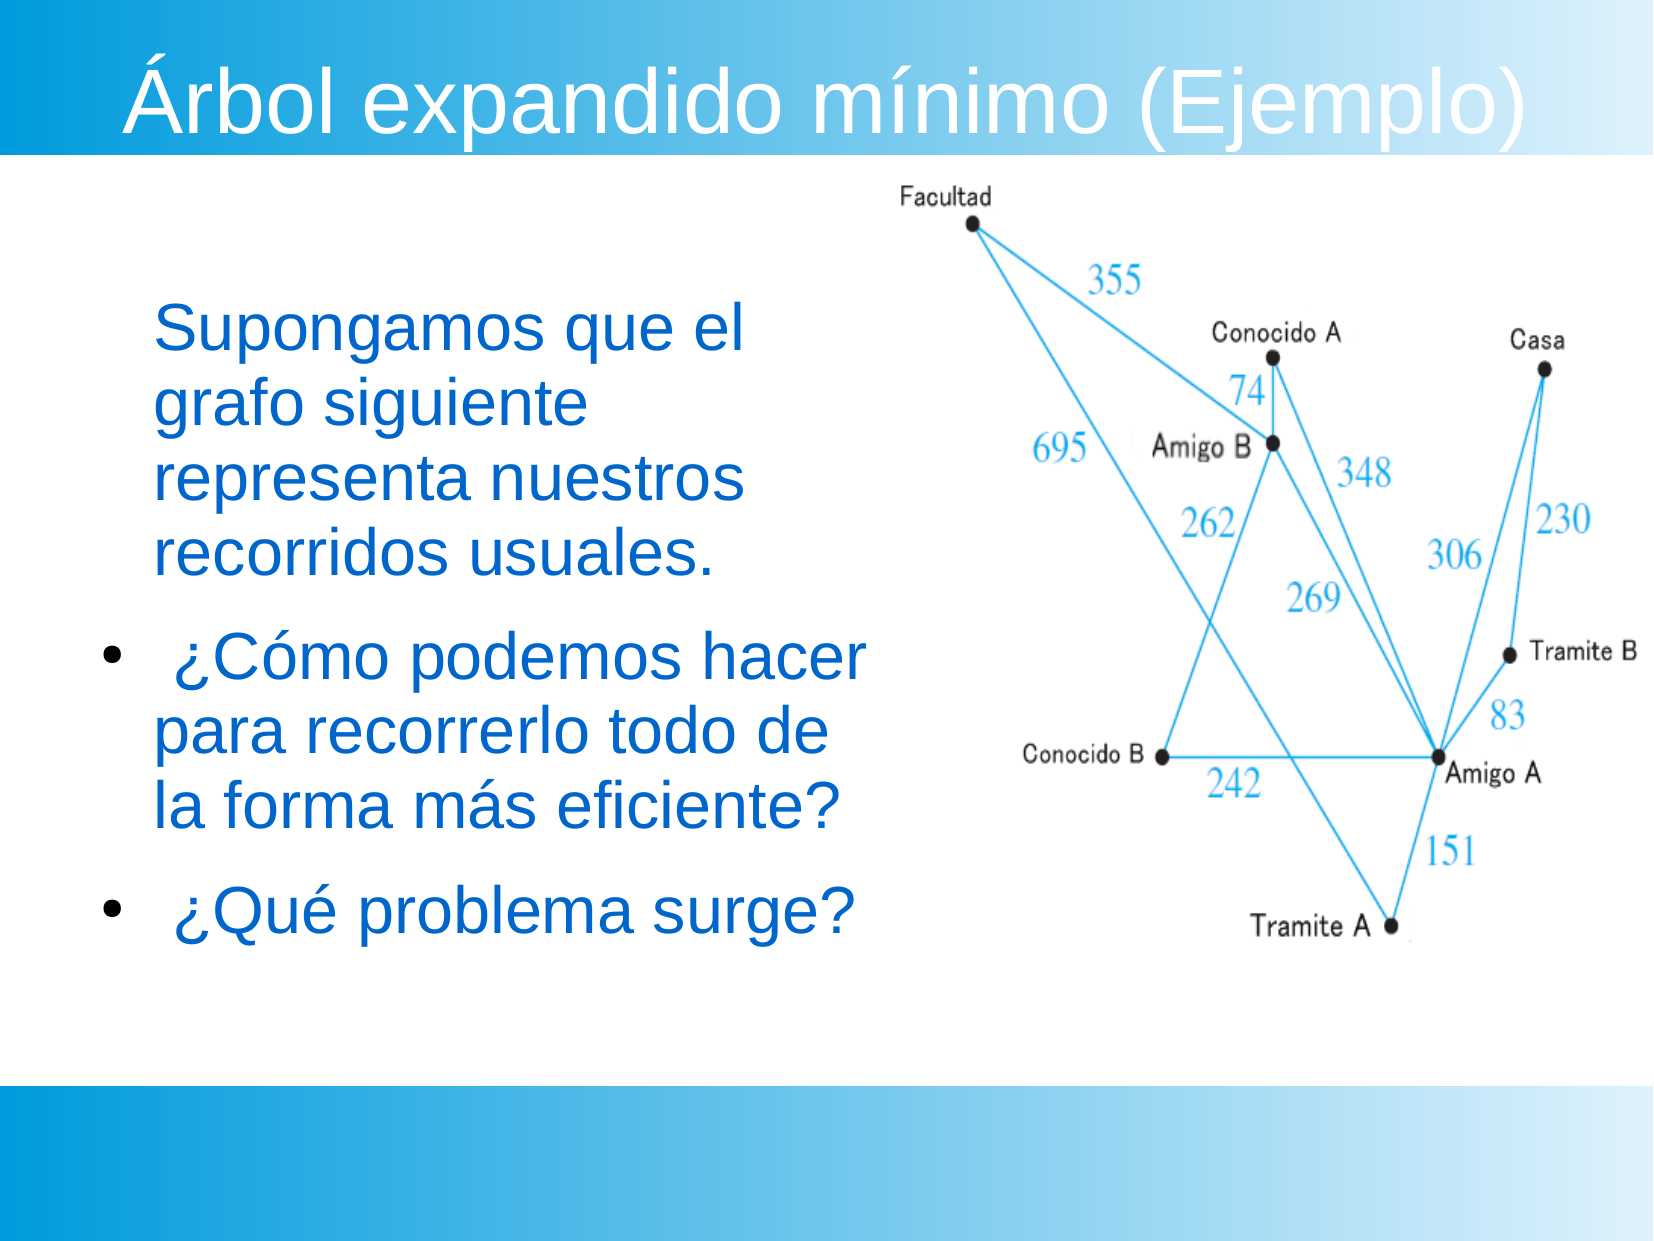

# Árbol expandido mínimo (Ejemplo)
Supongamos que el grafo siguiente representa nuestros recorridos usuales.
 ¿Cómo podemos hacer para recorrerlo todo de la forma más eficiente?
 ¿Qué problema surge?